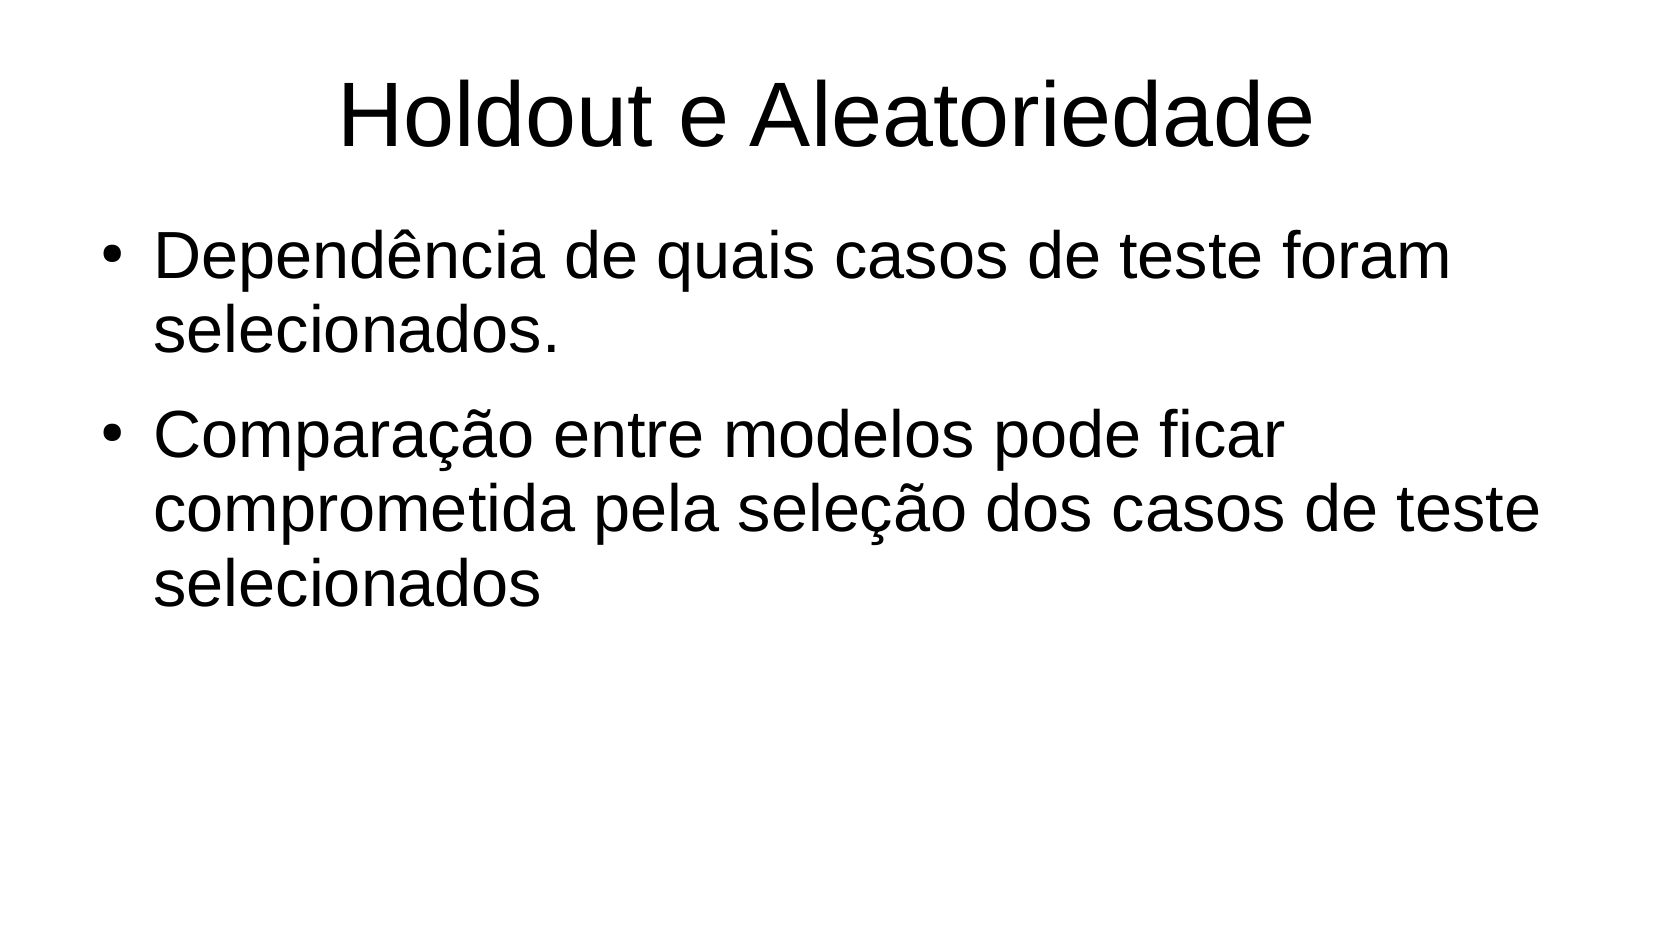

# Holdout e Aleatoriedade
Dependência de quais casos de teste foram selecionados.
Comparação entre modelos pode ficar comprometida pela seleção dos casos de teste selecionados